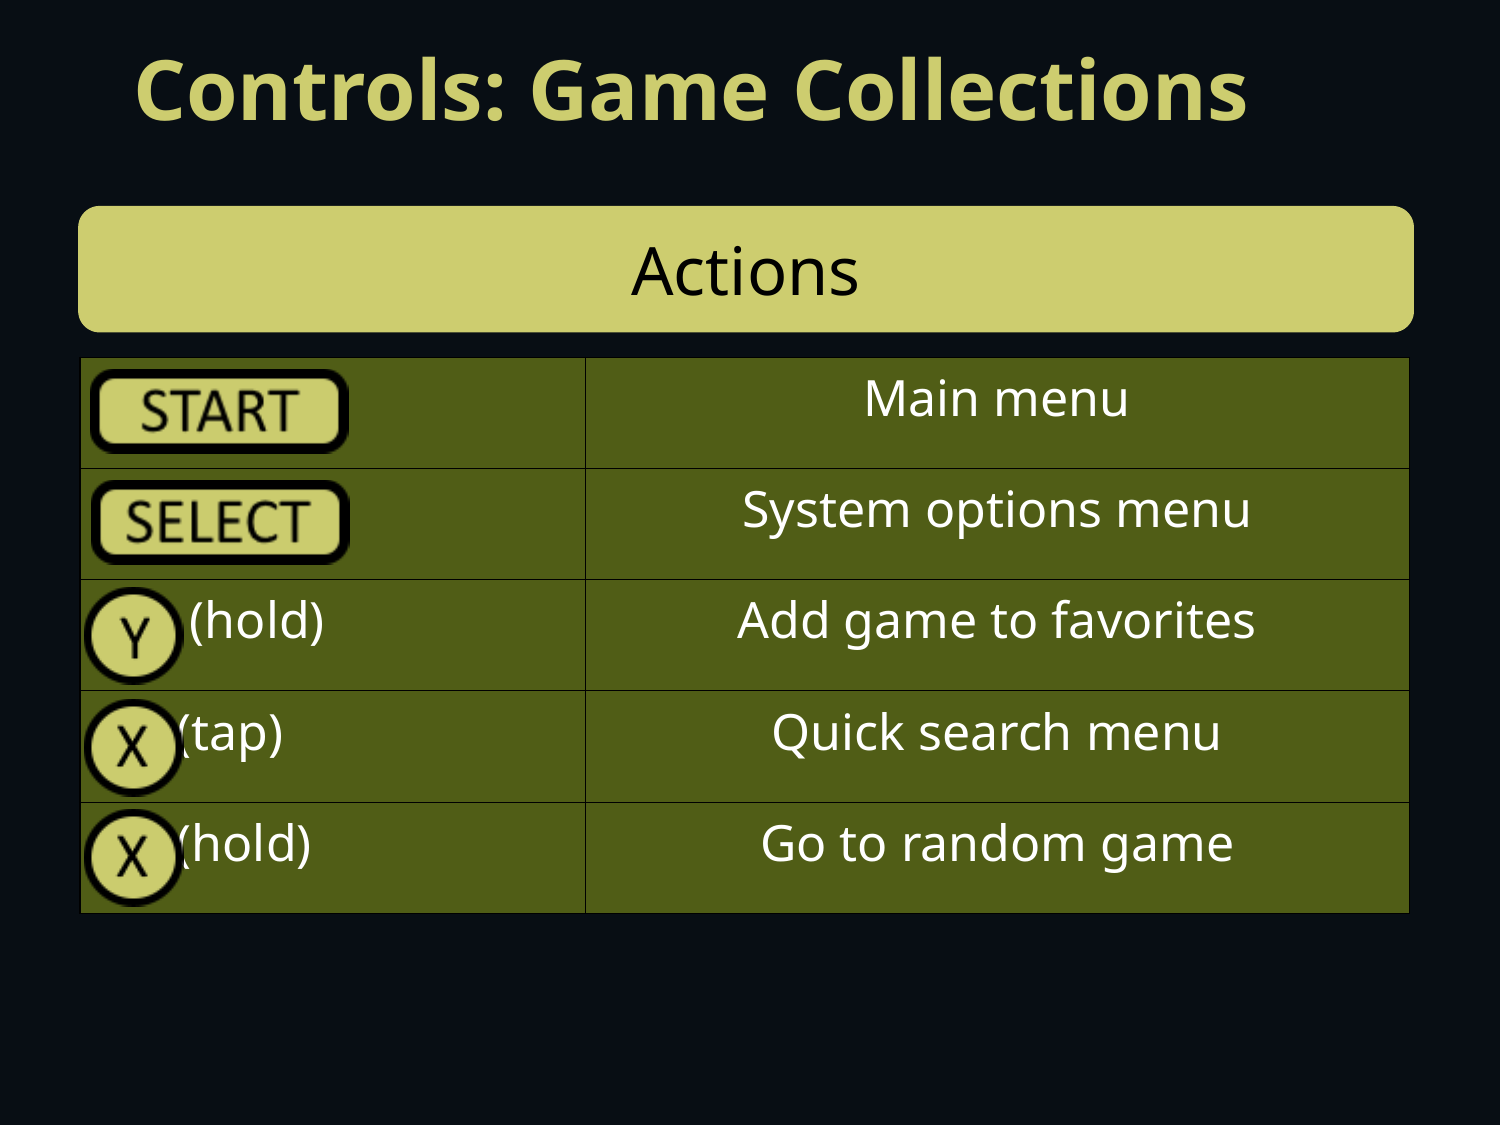

Controls: Game Collections
Actions
| | Main menu |
| --- | --- |
| | System options menu |
| (hold) | Add game to favorites |
| (tap) | Quick search menu |
| (hold) | Go to random game |